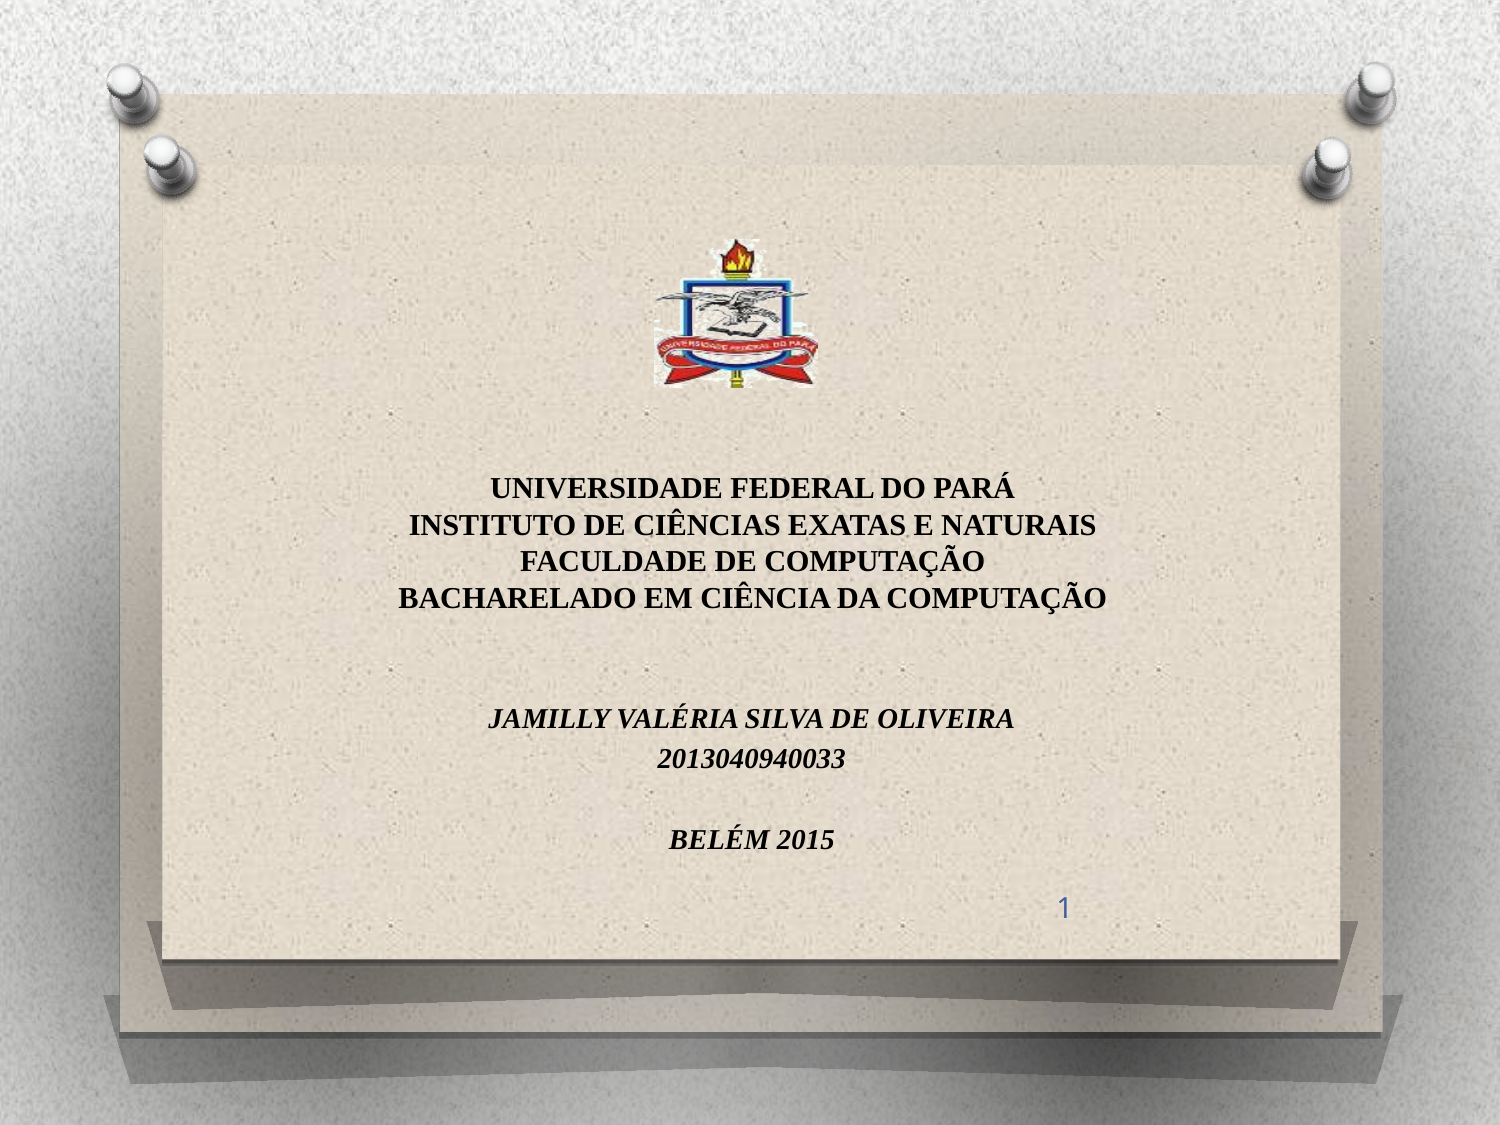

# UNIVERSIDADE FEDERAL DO PARÁ INSTITUTO DE CIÊNCIAS EXATAS E NATURAIS FACULDADE DE COMPUTAÇÃO BACHARELADO EM CIÊNCIA DA COMPUTAÇÃO
JAMILLY VALÉRIA SILVA DE OLIVEIRA
2013040940033
BELÉM 2015